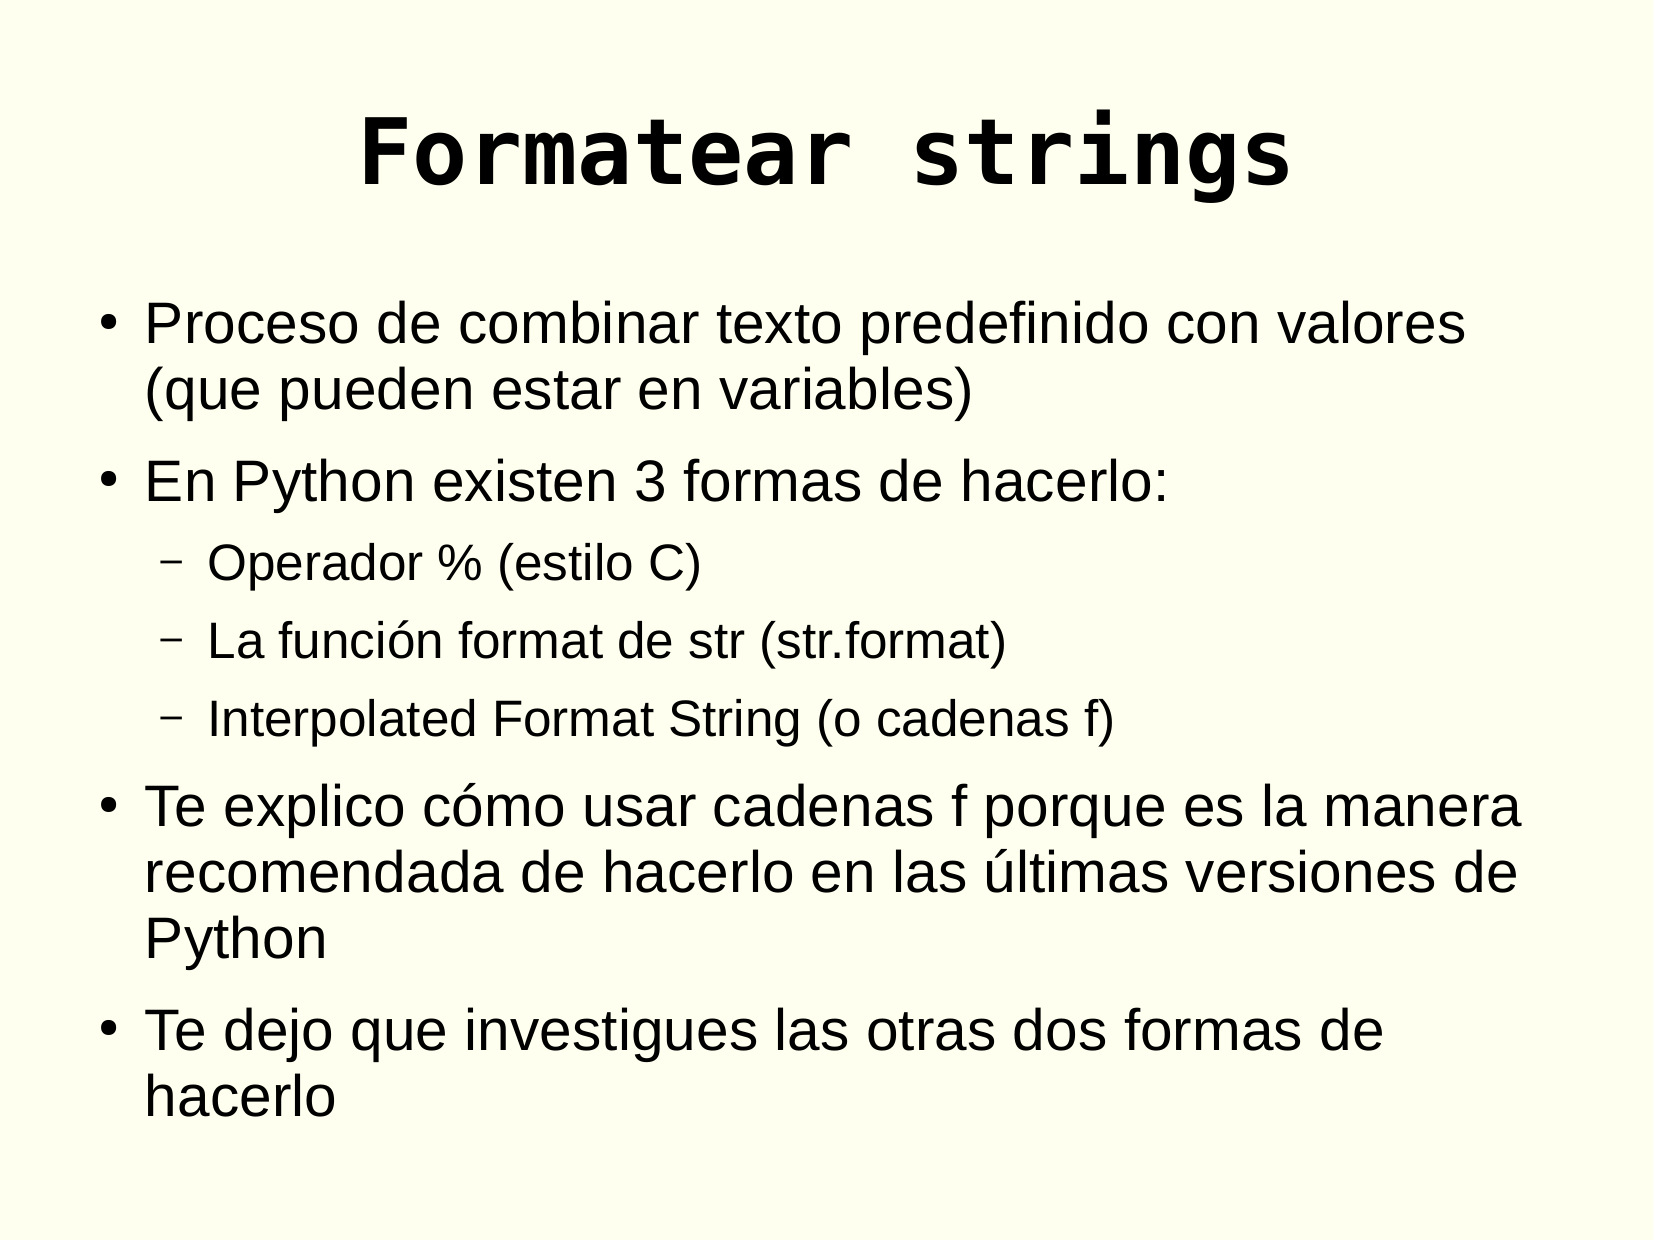

# Formatear strings
Proceso de combinar texto predefinido con valores (que pueden estar en variables)
En Python existen 3 formas de hacerlo:
Operador % (estilo C)
La función format de str (str.format)
Interpolated Format String (o cadenas f)
Te explico cómo usar cadenas f porque es la manera recomendada de hacerlo en las últimas versiones de Python
Te dejo que investigues las otras dos formas de hacerlo